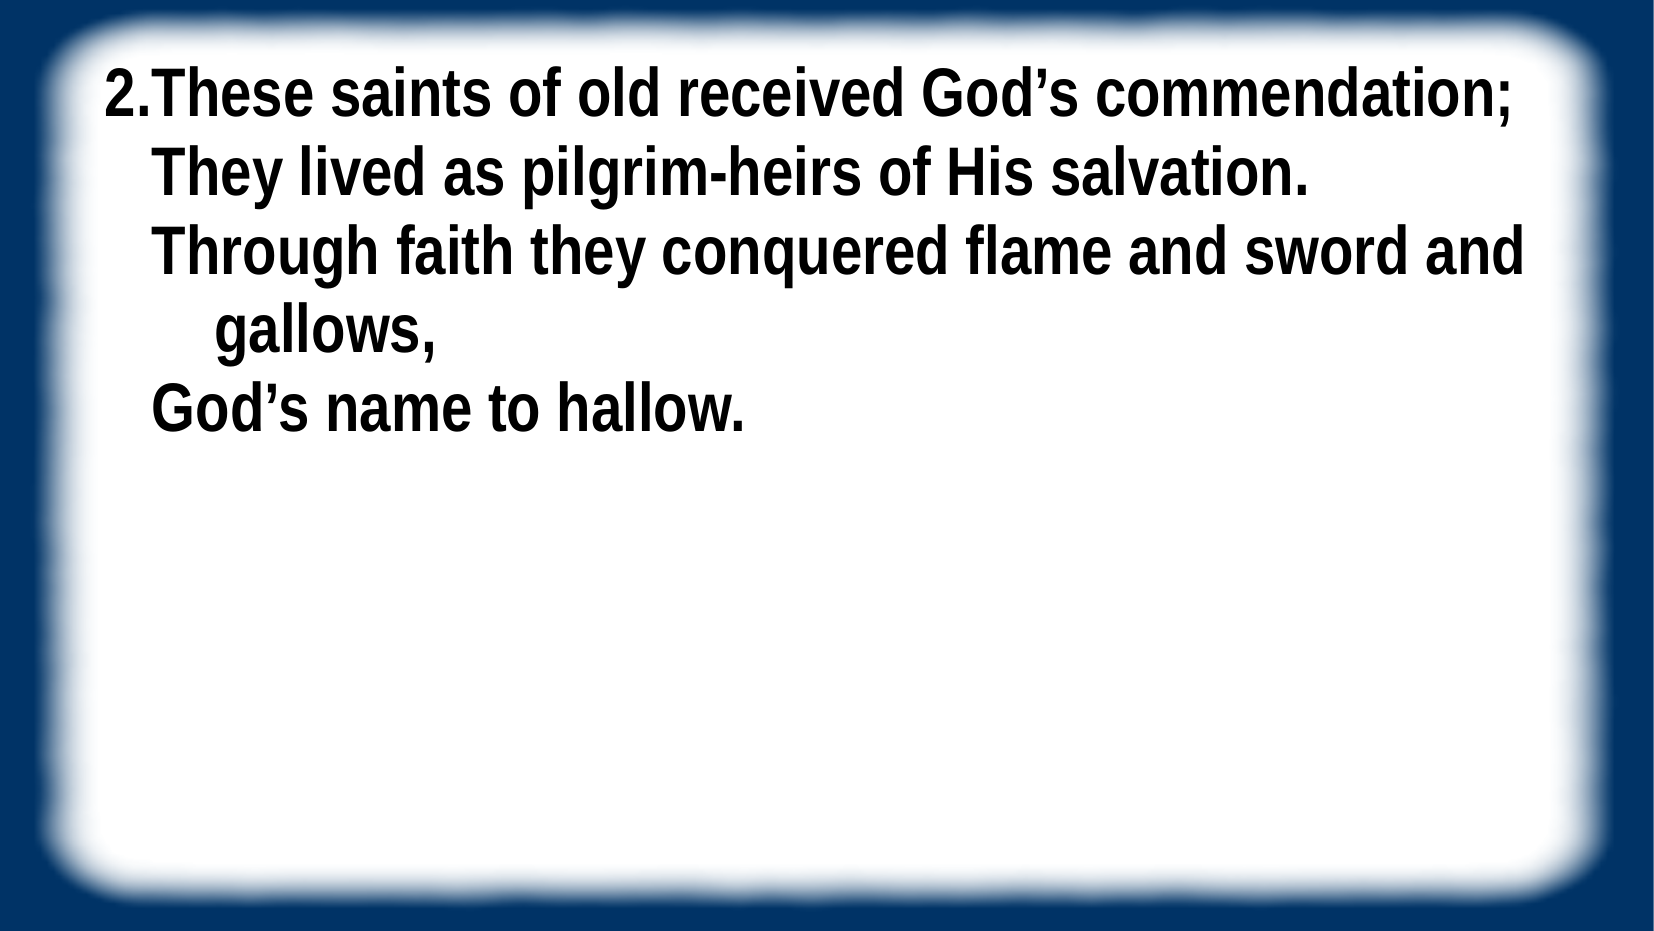

2.These saints of old received God’s commendation;
 They lived as pilgrim-heirs of His salvation.
 Through faith they conquered flame and sword and gallows,
 God’s name to hallow.